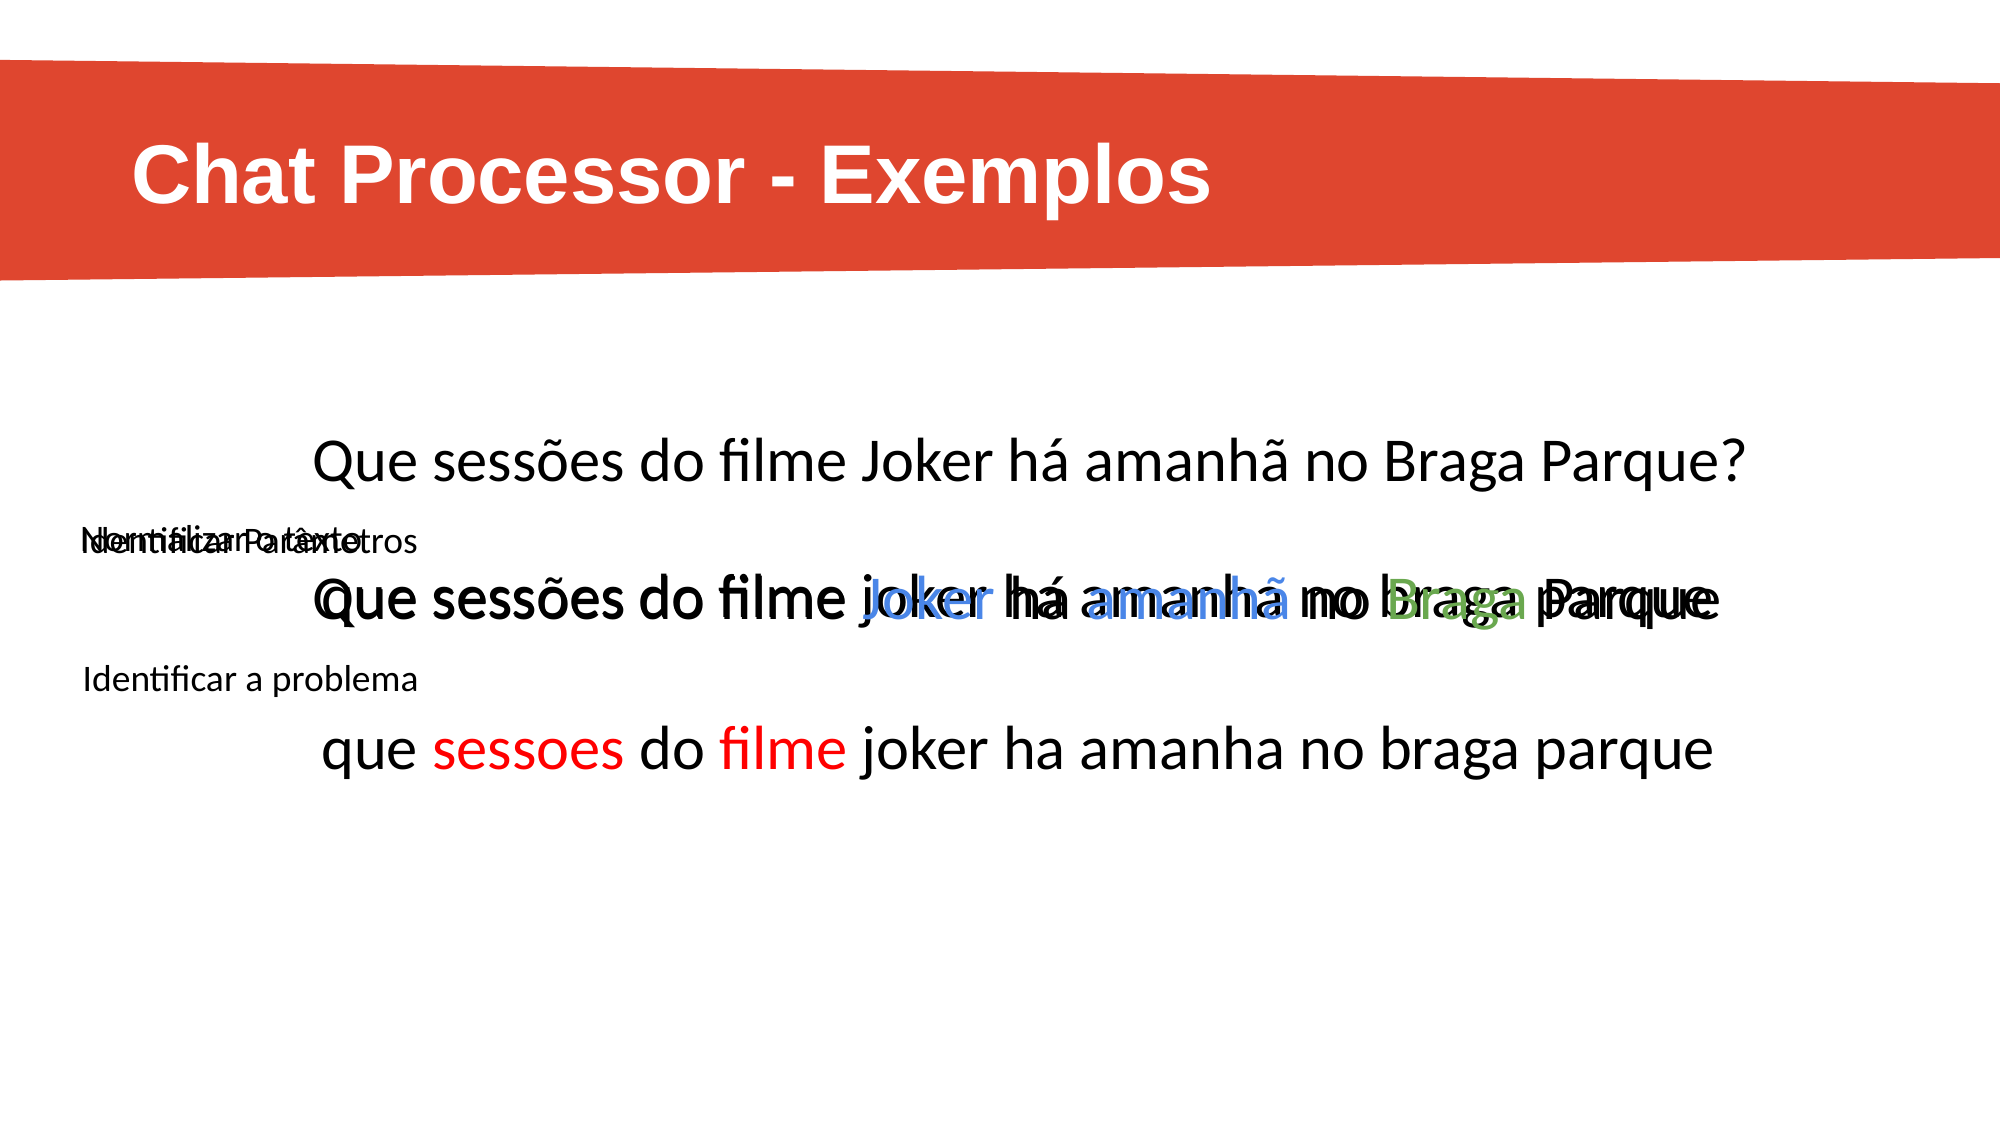

Chat Processor - Exemplos
Que sessões do filme Joker há amanhã no Braga Parque?
Normalizar o texto
Identificar Parâmetros
que sessoes do filme joker ha amanha no braga parque
Que sessões do filme Joker há amanhã no Braga Parque
Identificar a problema
que sessoes do filme joker ha amanha no braga parque